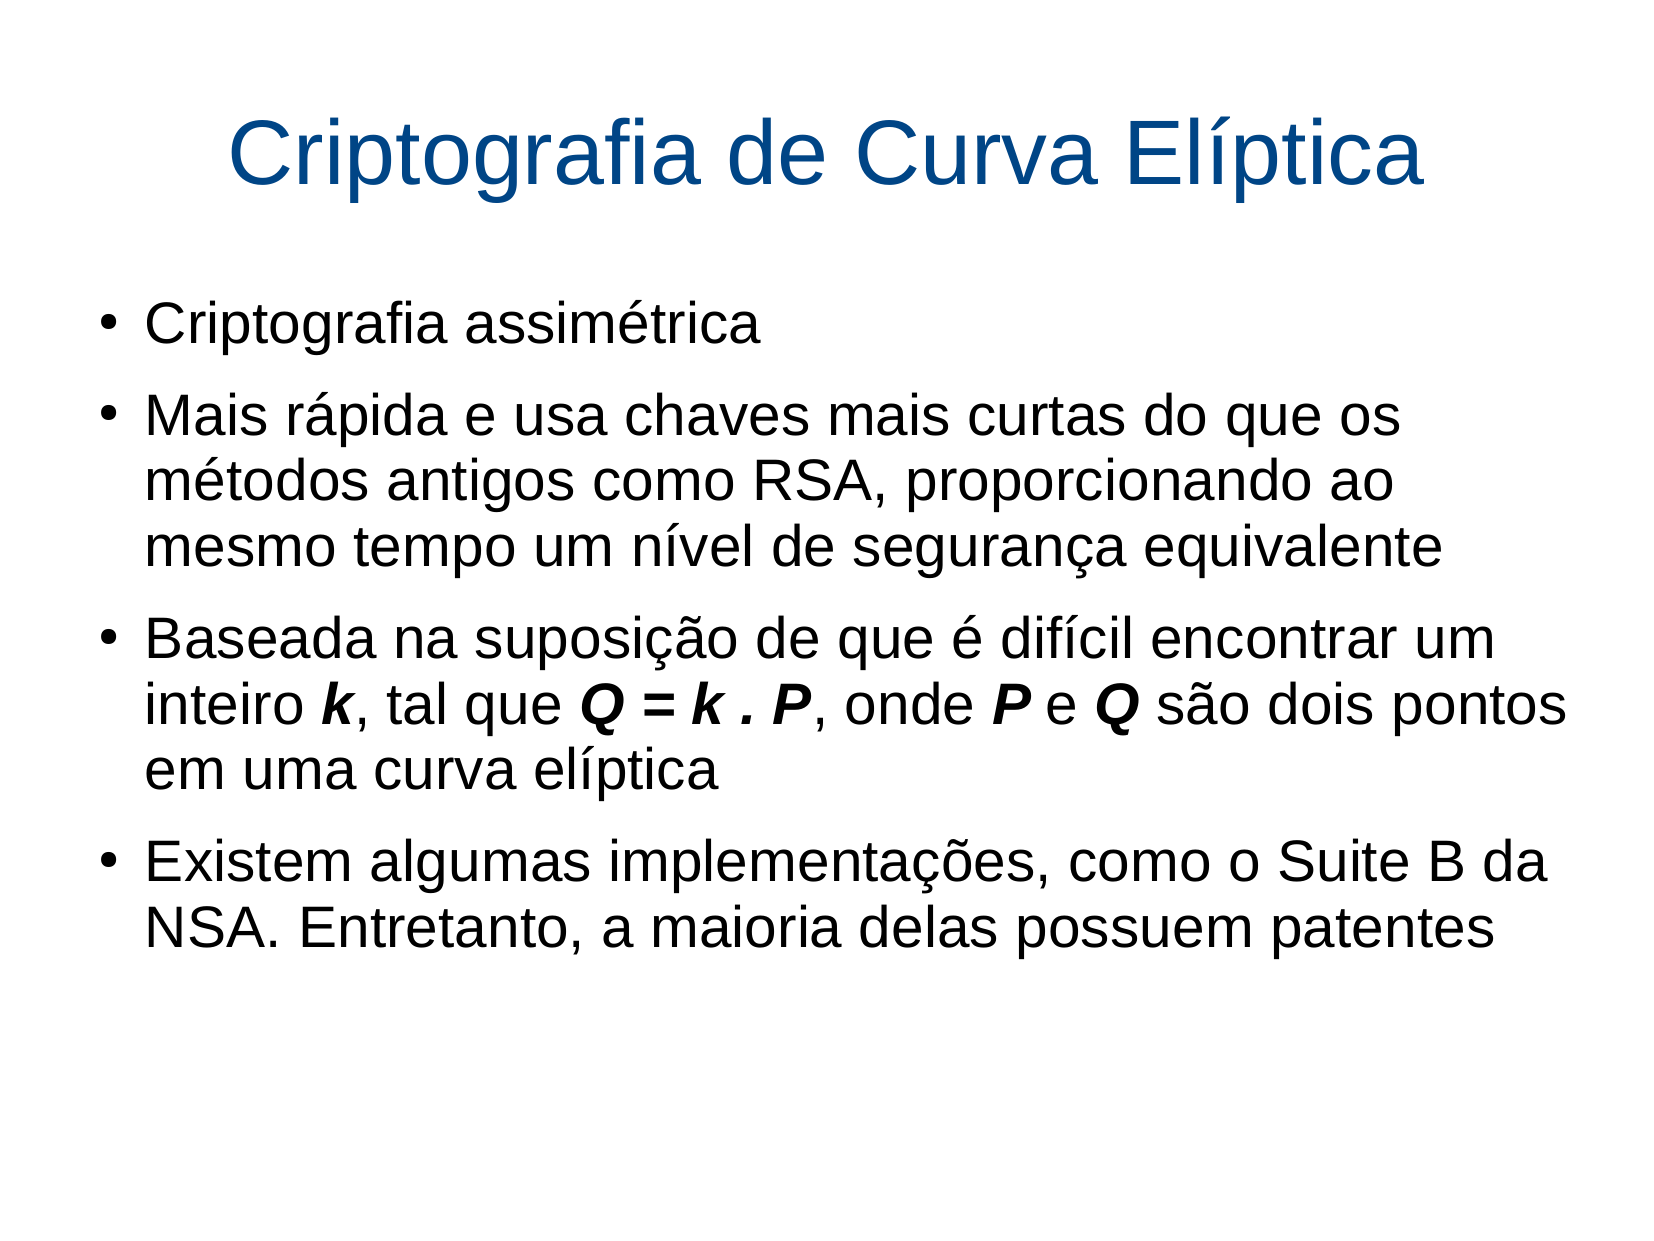

# Criptografia de Curva Elíptica
Criptografia assimétrica
Mais rápida e usa chaves mais curtas do que os métodos antigos como RSA, proporcionando ao mesmo tempo um nível de segurança equivalente
Baseada na suposição de que é difícil encontrar um inteiro k, tal que Q = k . P, onde P e Q são dois pontos em uma curva elíptica
Existem algumas implementações, como o Suite B da NSA. Entretanto, a maioria delas possuem patentes